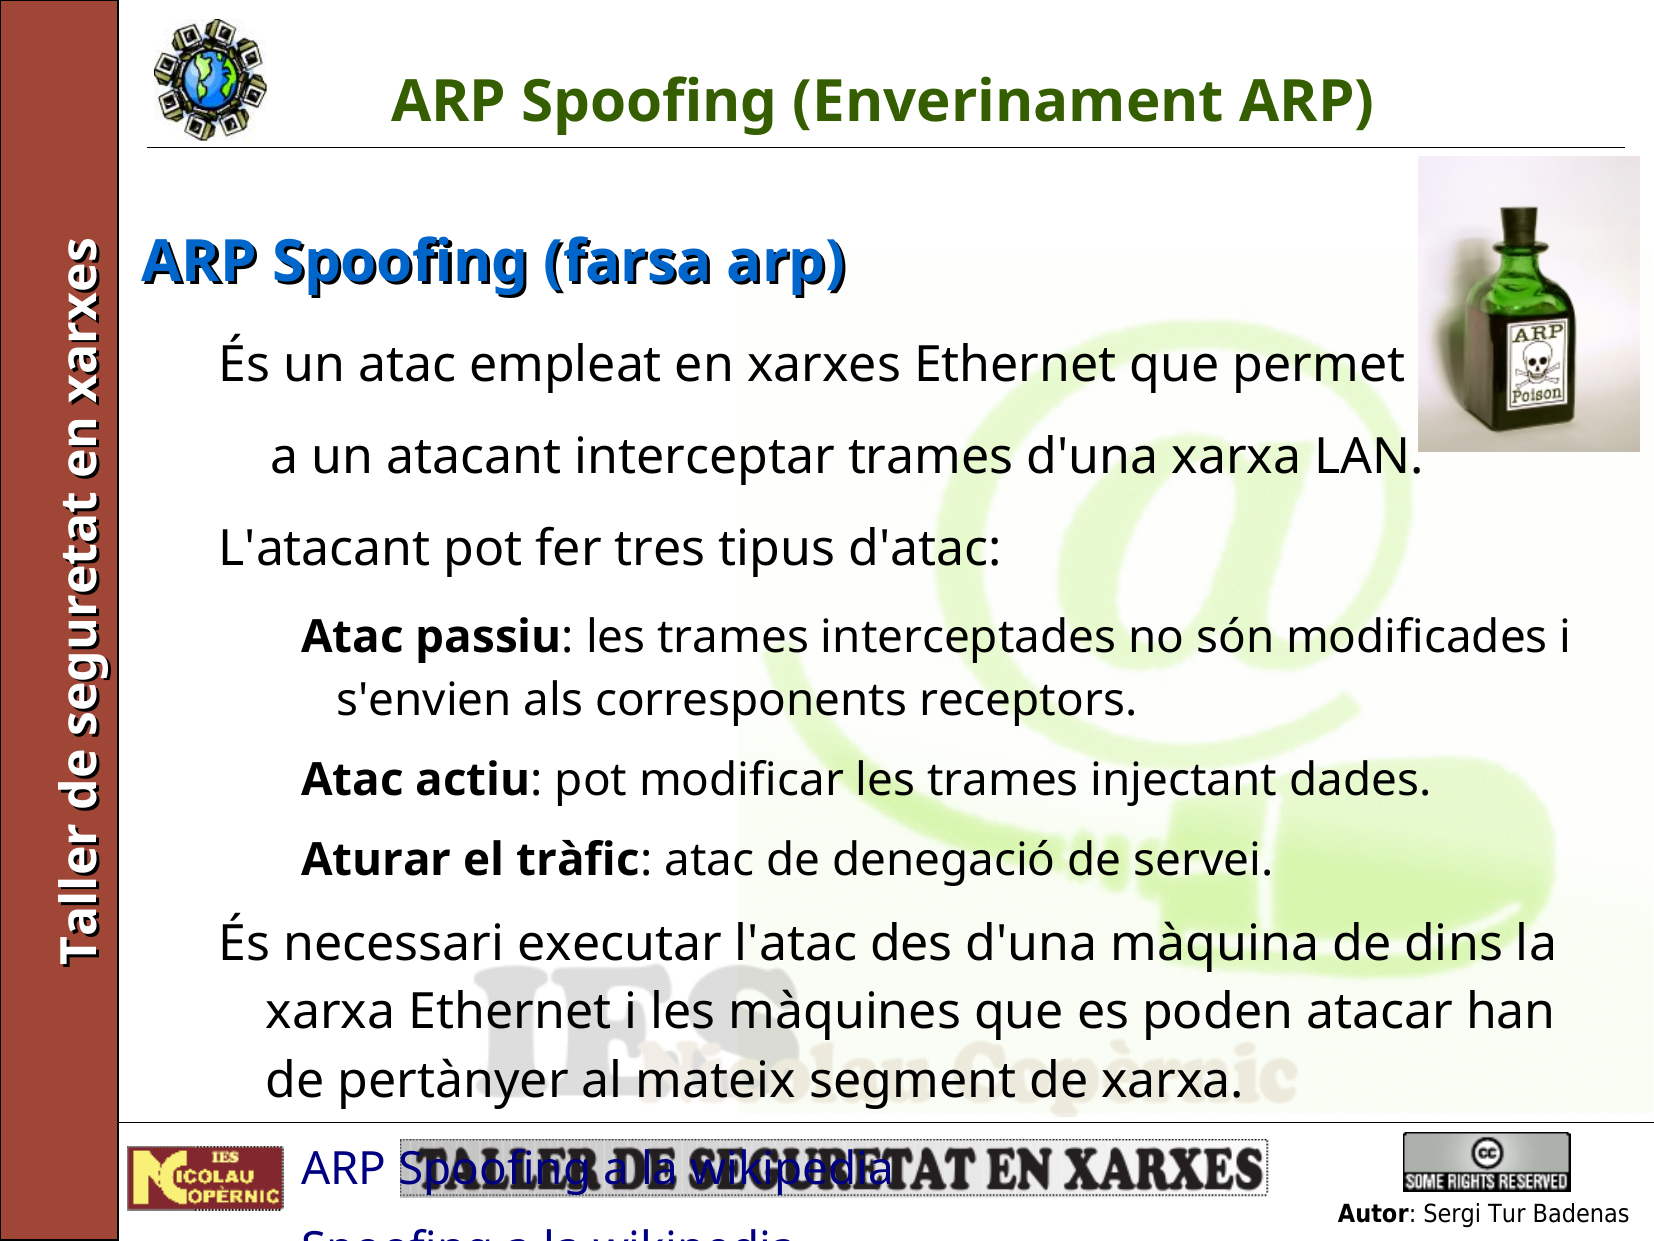

# ARP Spoofing (Enverinament ARP)
ARP Spoofing (farsa arp)
És un atac empleat en xarxes Ethernet que permet
 a un atacant interceptar trames d'una xarxa LAN.
L'atacant pot fer tres tipus d'atac:
Atac passiu: les trames interceptades no són modificades i s'envien als corresponents receptors.
Atac actiu: pot modificar les trames injectant dades.
Aturar el tràfic: atac de denegació de servei.
És necessari executar l'atac des d'una màquina de dins la xarxa Ethernet i les màquines que es poden atacar han de pertànyer al mateix segment de xarxa.
ARP Spoofing a la wikipedia
Spoofing a la wikipedia